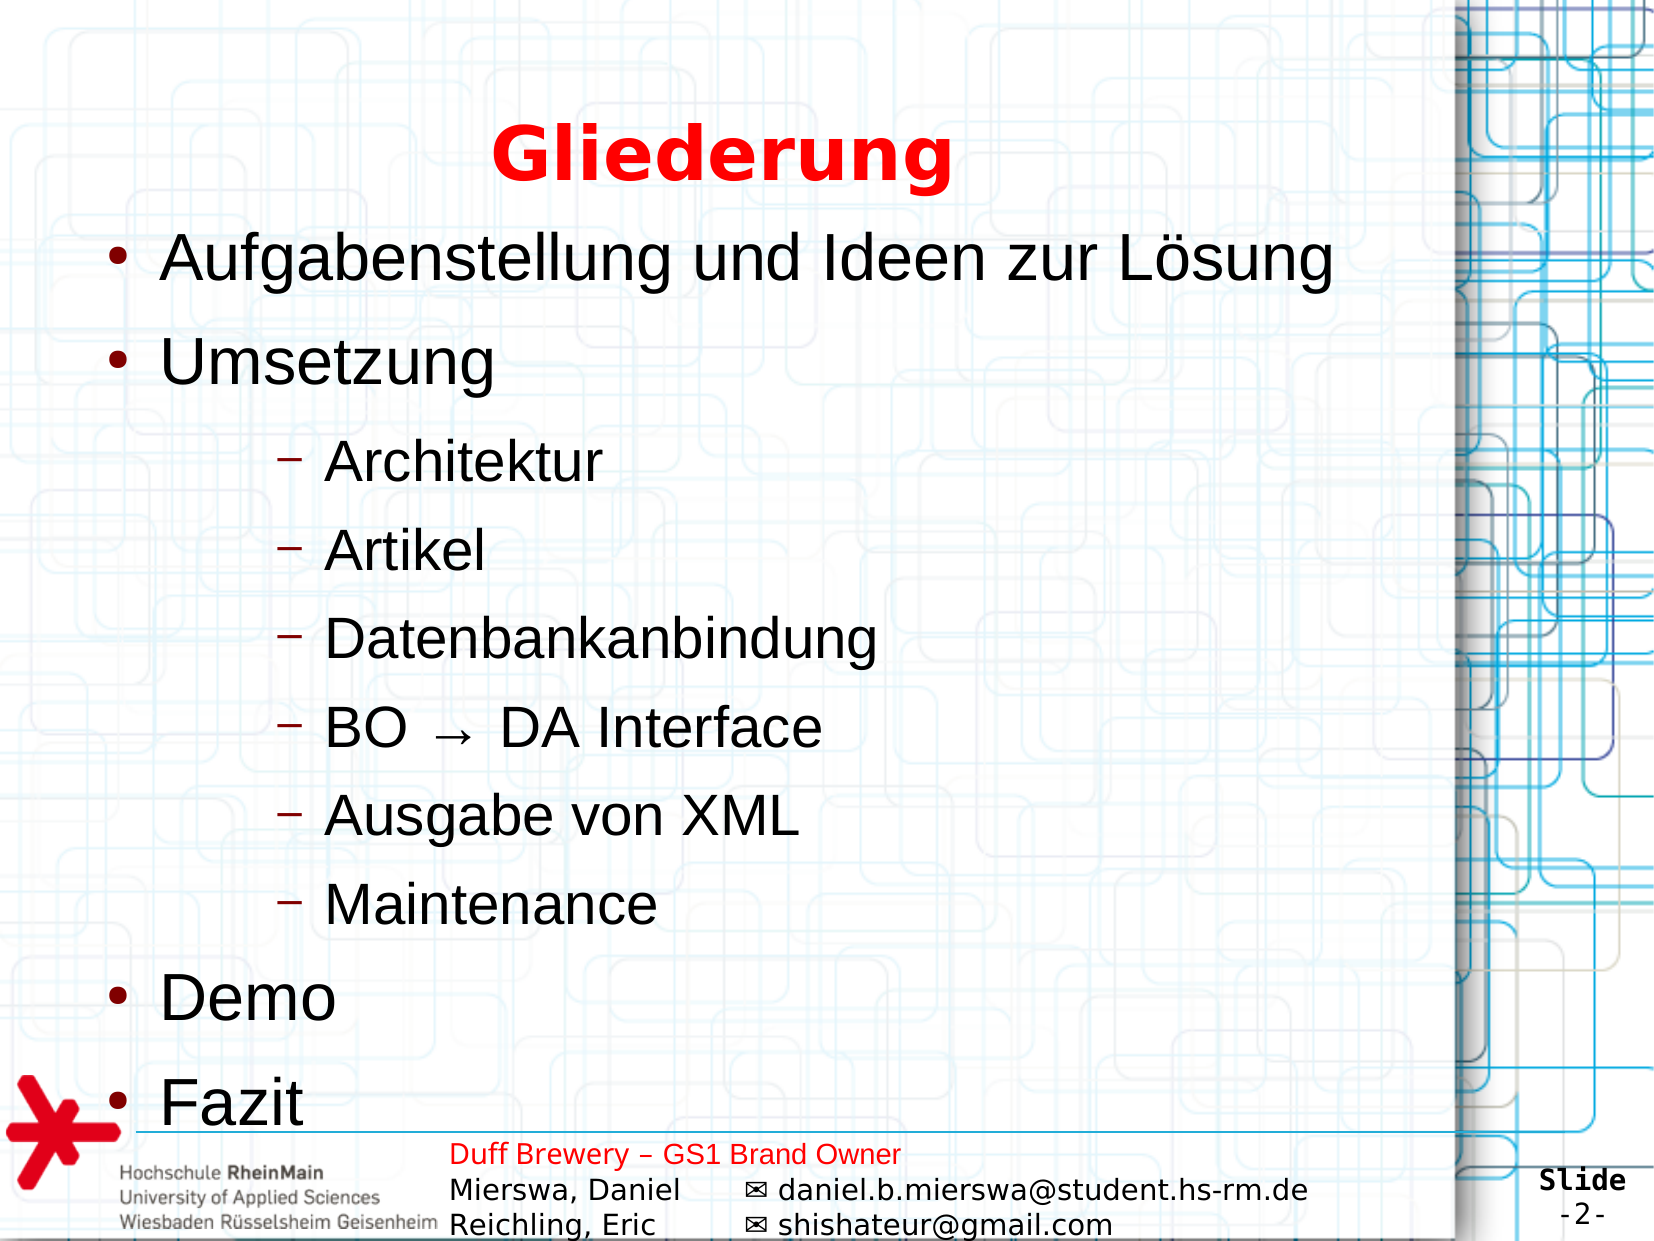

Gliederung
# Aufgabenstellung und Ideen zur Lösung
Umsetzung
Architektur
Artikel
Datenbankanbindung
BO → DA Interface
Ausgabe von XML
Maintenance
Demo
Fazit
2